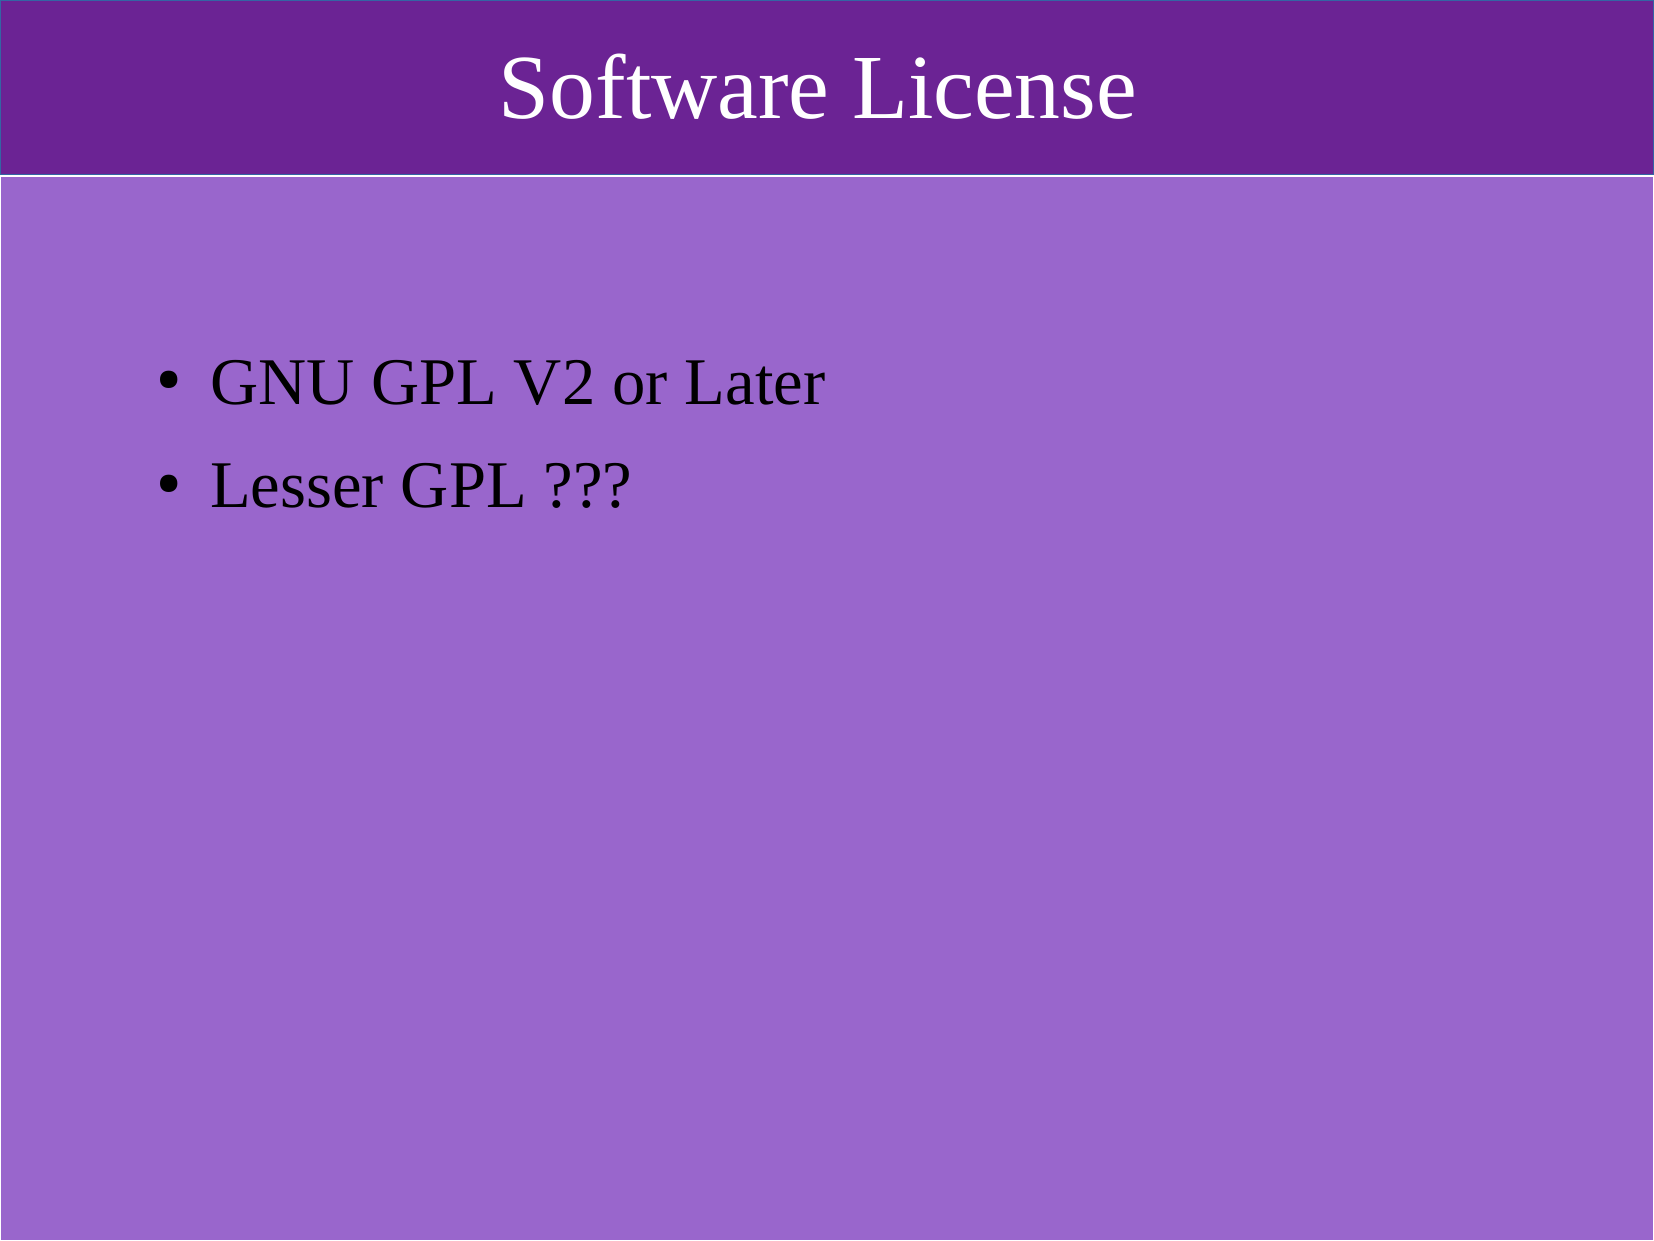

# Software License
GNU GPL V2 or Later
Lesser GPL ???